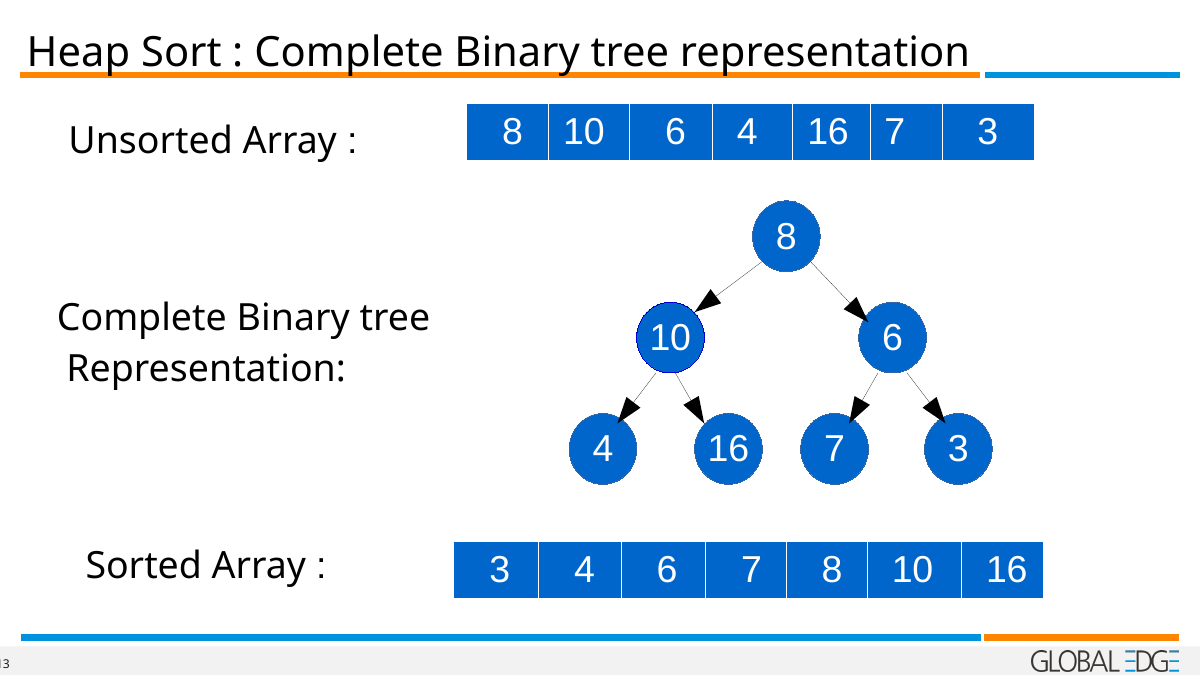

Heap Sort : Complete Binary tree representation
| 8 | 10 | 6 | 4 | 16 | 7 | 3 |
| --- | --- | --- | --- | --- | --- | --- |
Unsorted Array :
8
Complete Binary tree
 Representation:
10
6
4
16
7
3
Sorted Array :
| 3 | 4 | 6 | 7 | 8 | 10 | 16 |
| --- | --- | --- | --- | --- | --- | --- |